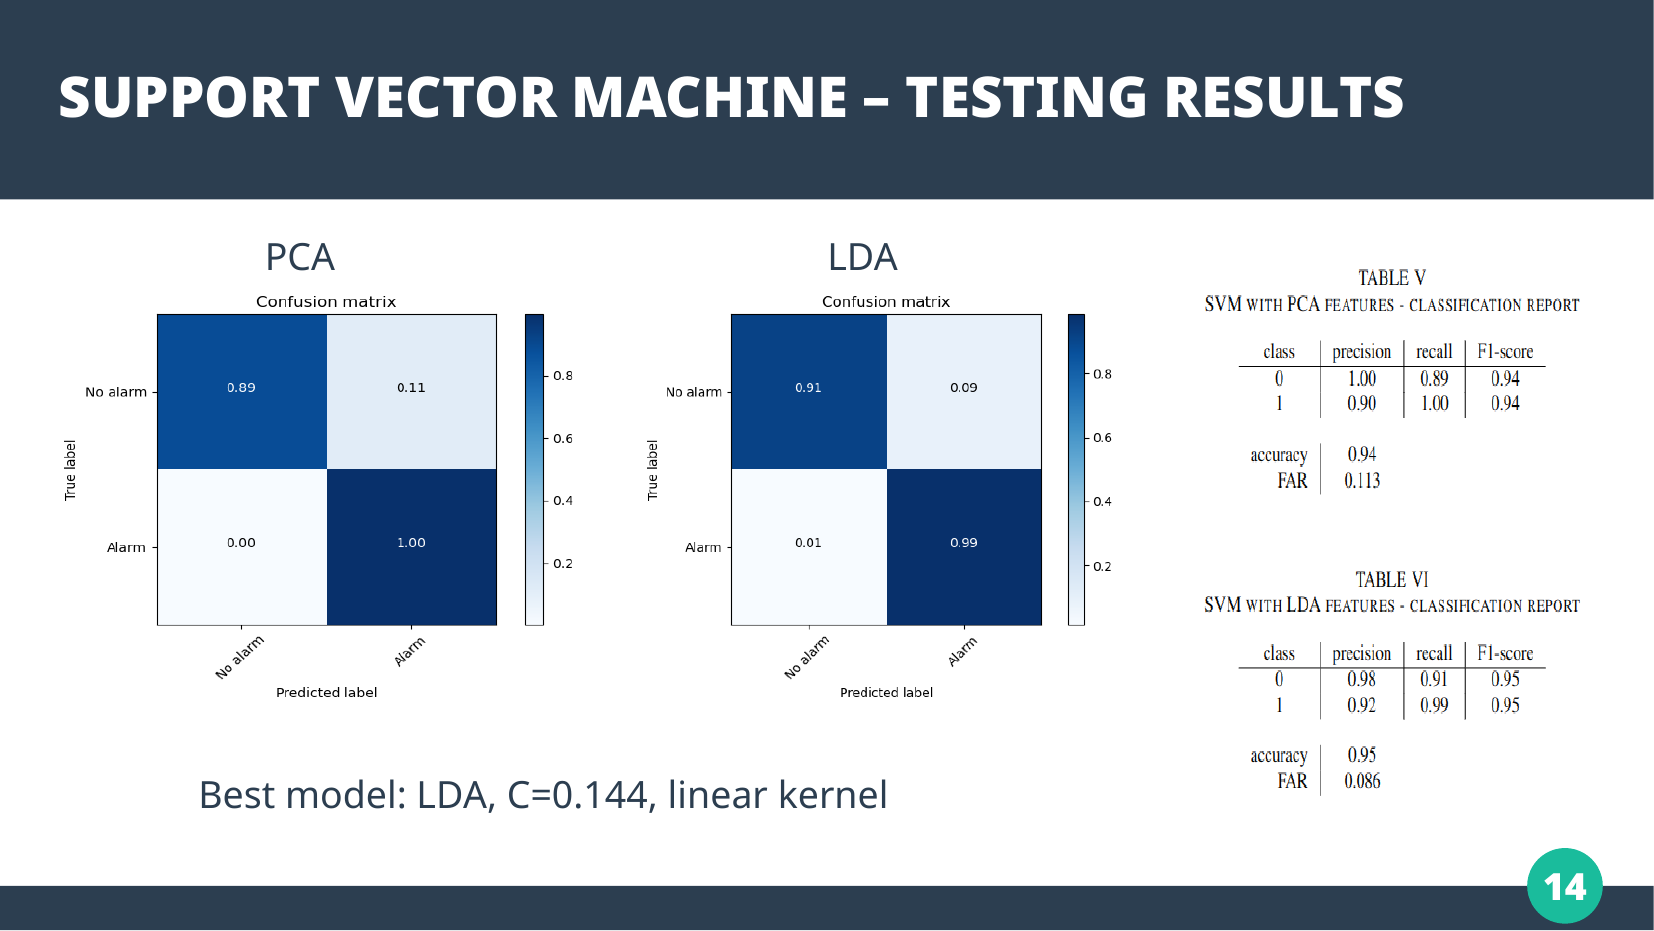

# SUPPORT VECTOR MACHINE – TESTING RESULTS
PCA
LDA
Best model: LDA, C=0.144, linear kernel